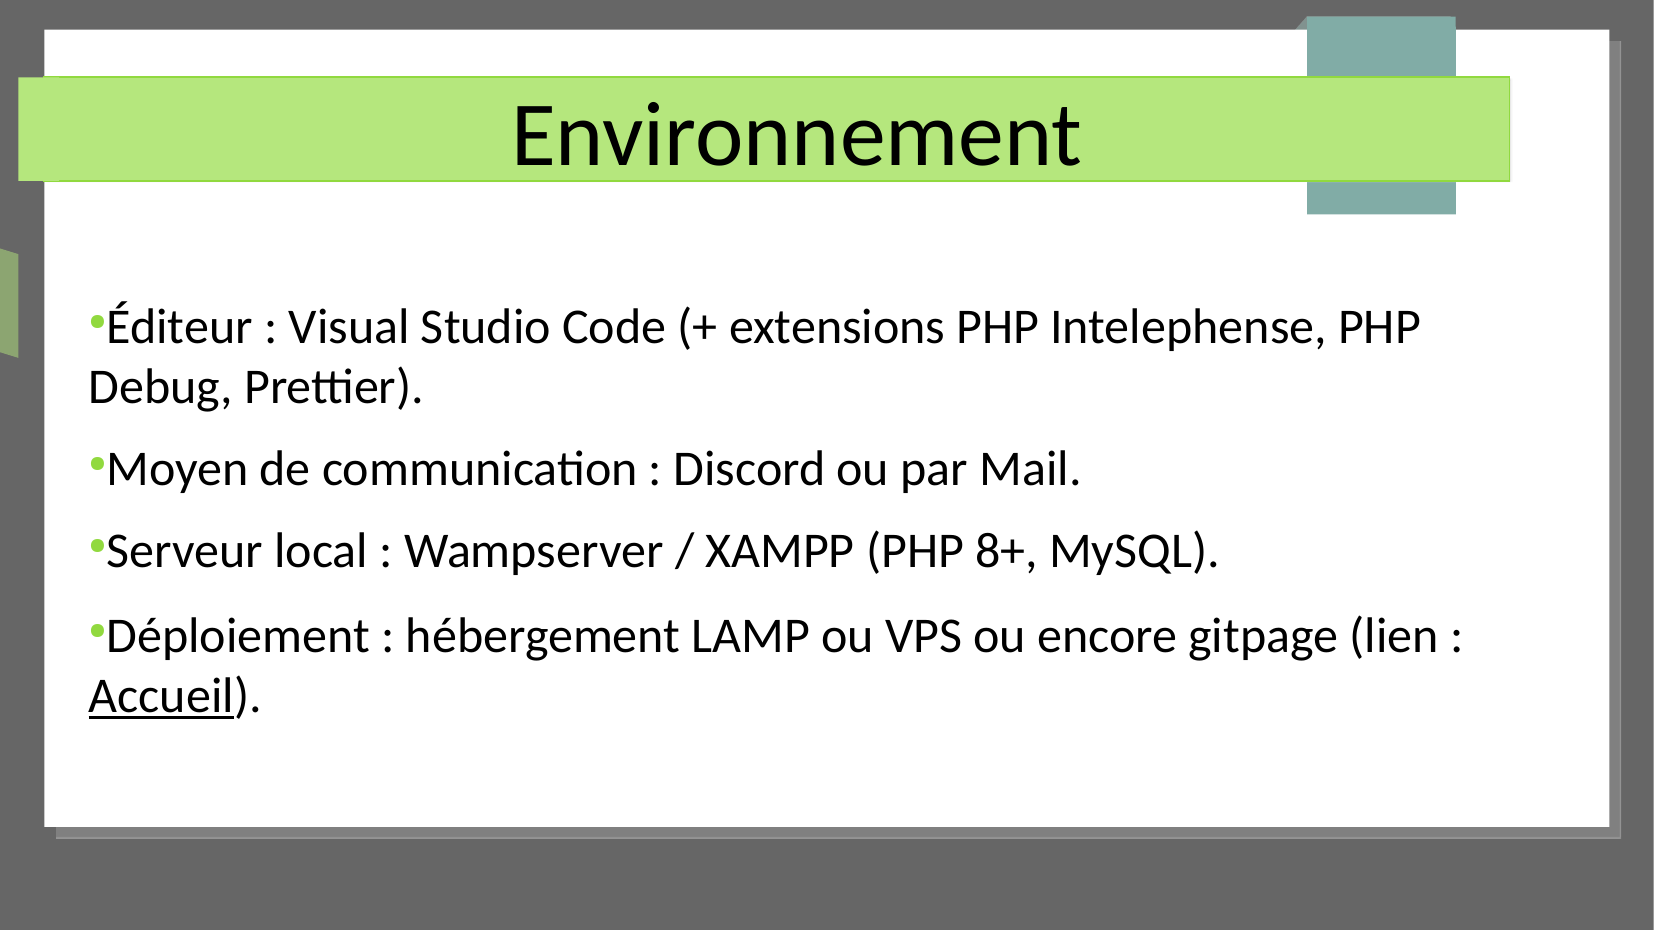

# Environnement
Éditeur : Visual Studio Code (+ extensions PHP Intelephense, PHP Debug, Prettier).
Moyen de communication : Discord ou par Mail.
Serveur local : Wampserver / XAMPP (PHP 8+, MySQL).
Déploiement : hébergement LAMP ou VPS ou encore gitpage (lien : Accueil).